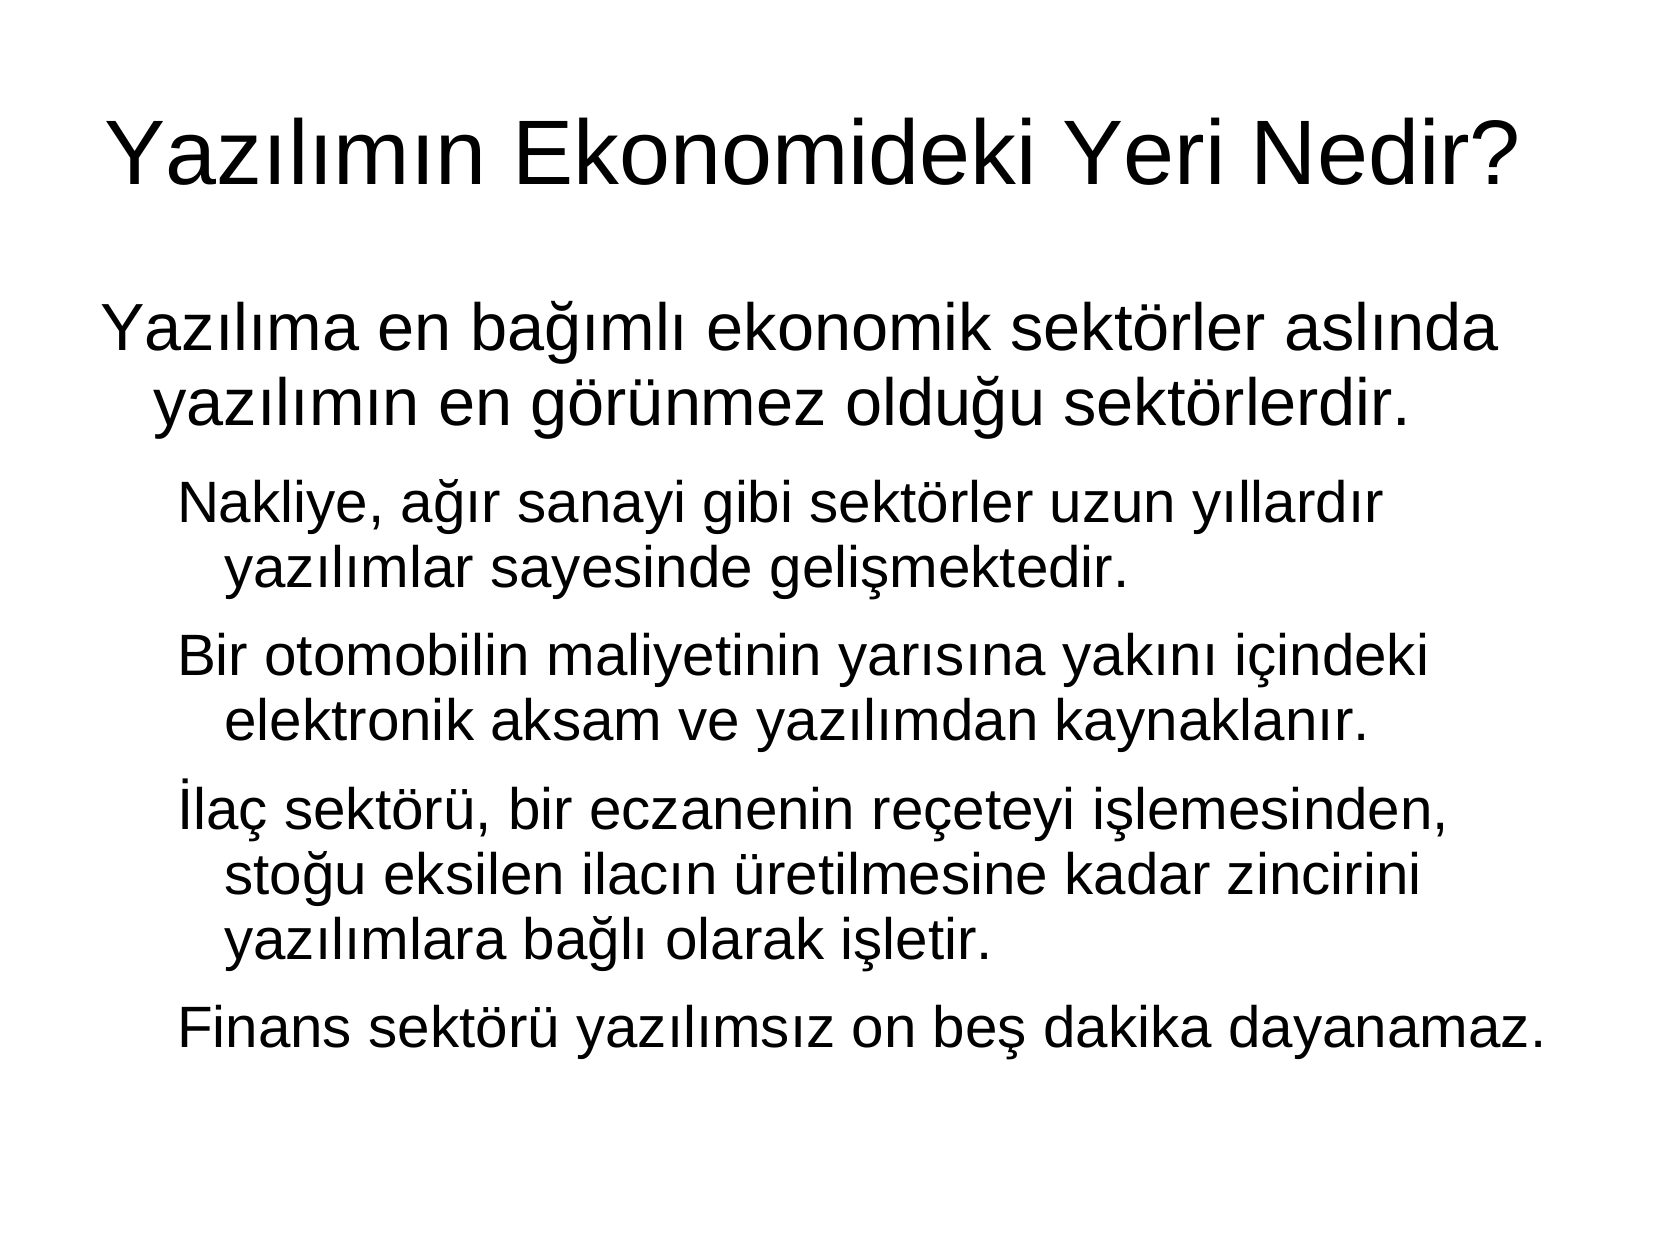

# Yazılımın Ekonomideki Yeri Nedir?
Yazılıma en bağımlı ekonomik sektörler aslında yazılımın en görünmez olduğu sektörlerdir.
Nakliye, ağır sanayi gibi sektörler uzun yıllardır yazılımlar sayesinde gelişmektedir.
Bir otomobilin maliyetinin yarısına yakını içindeki elektronik aksam ve yazılımdan kaynaklanır.
İlaç sektörü, bir eczanenin reçeteyi işlemesinden, stoğu eksilen ilacın üretilmesine kadar zincirini yazılımlara bağlı olarak işletir.
Finans sektörü yazılımsız on beş dakika dayanamaz.